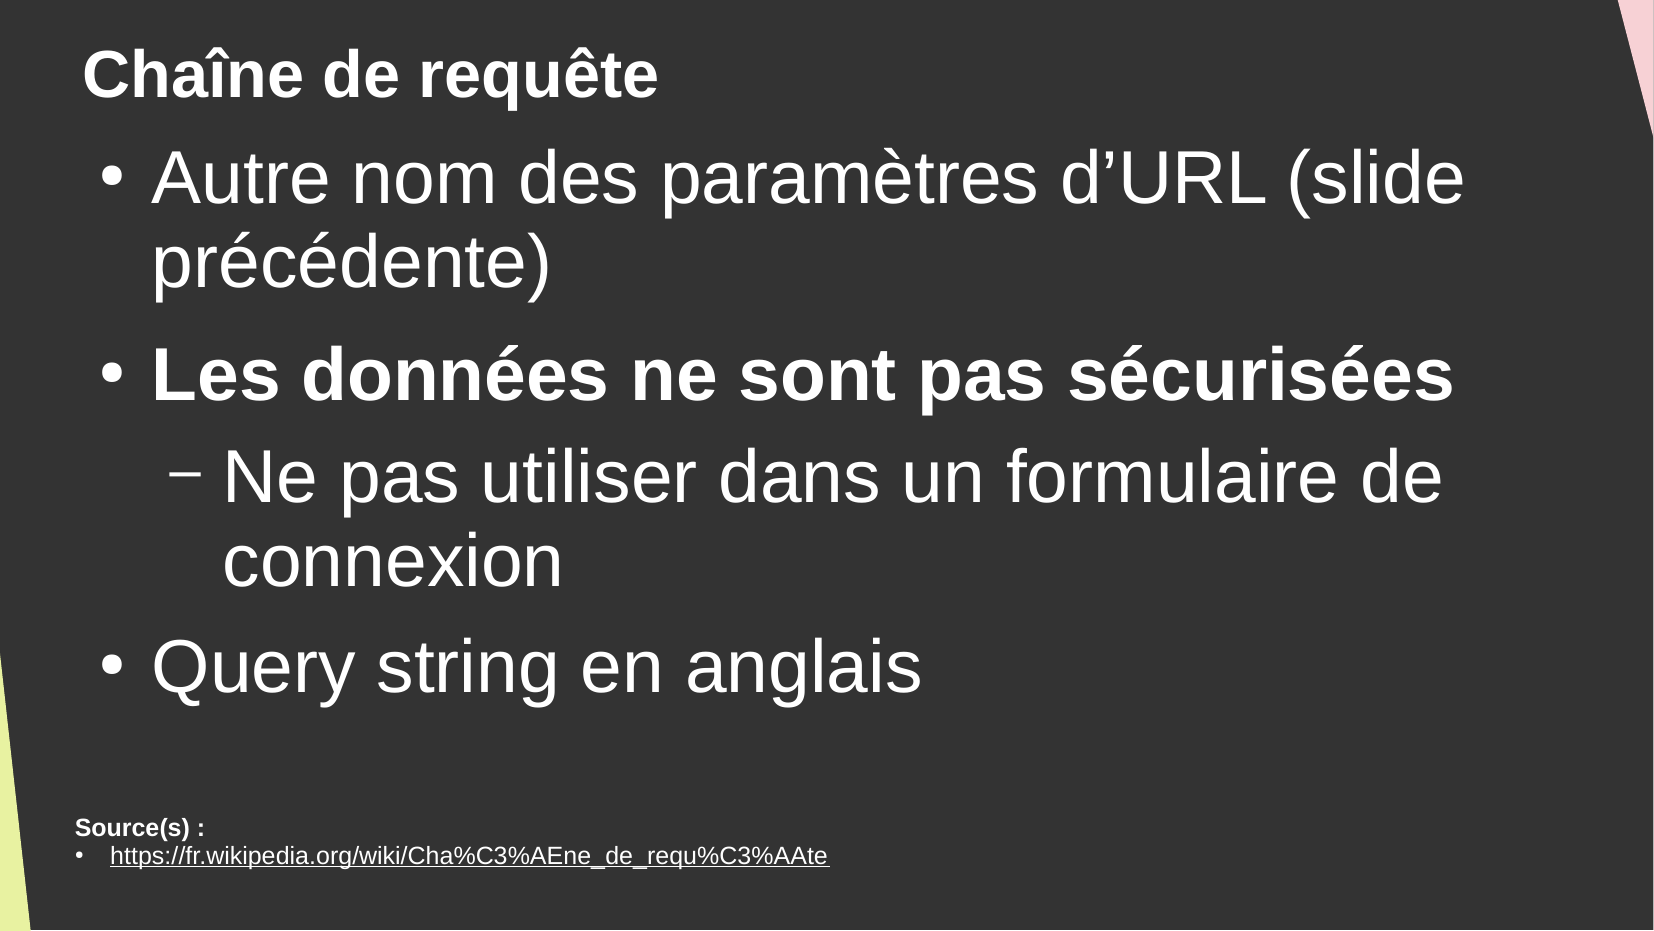

# Chaîne de requête
Autre nom des paramètres d’URL (slide précédente)
Les données ne sont pas sécurisées
Ne pas utiliser dans un formulaire de connexion
Query string en anglais
Source(s) :
https://fr.wikipedia.org/wiki/Cha%C3%AEne_de_requ%C3%AAte